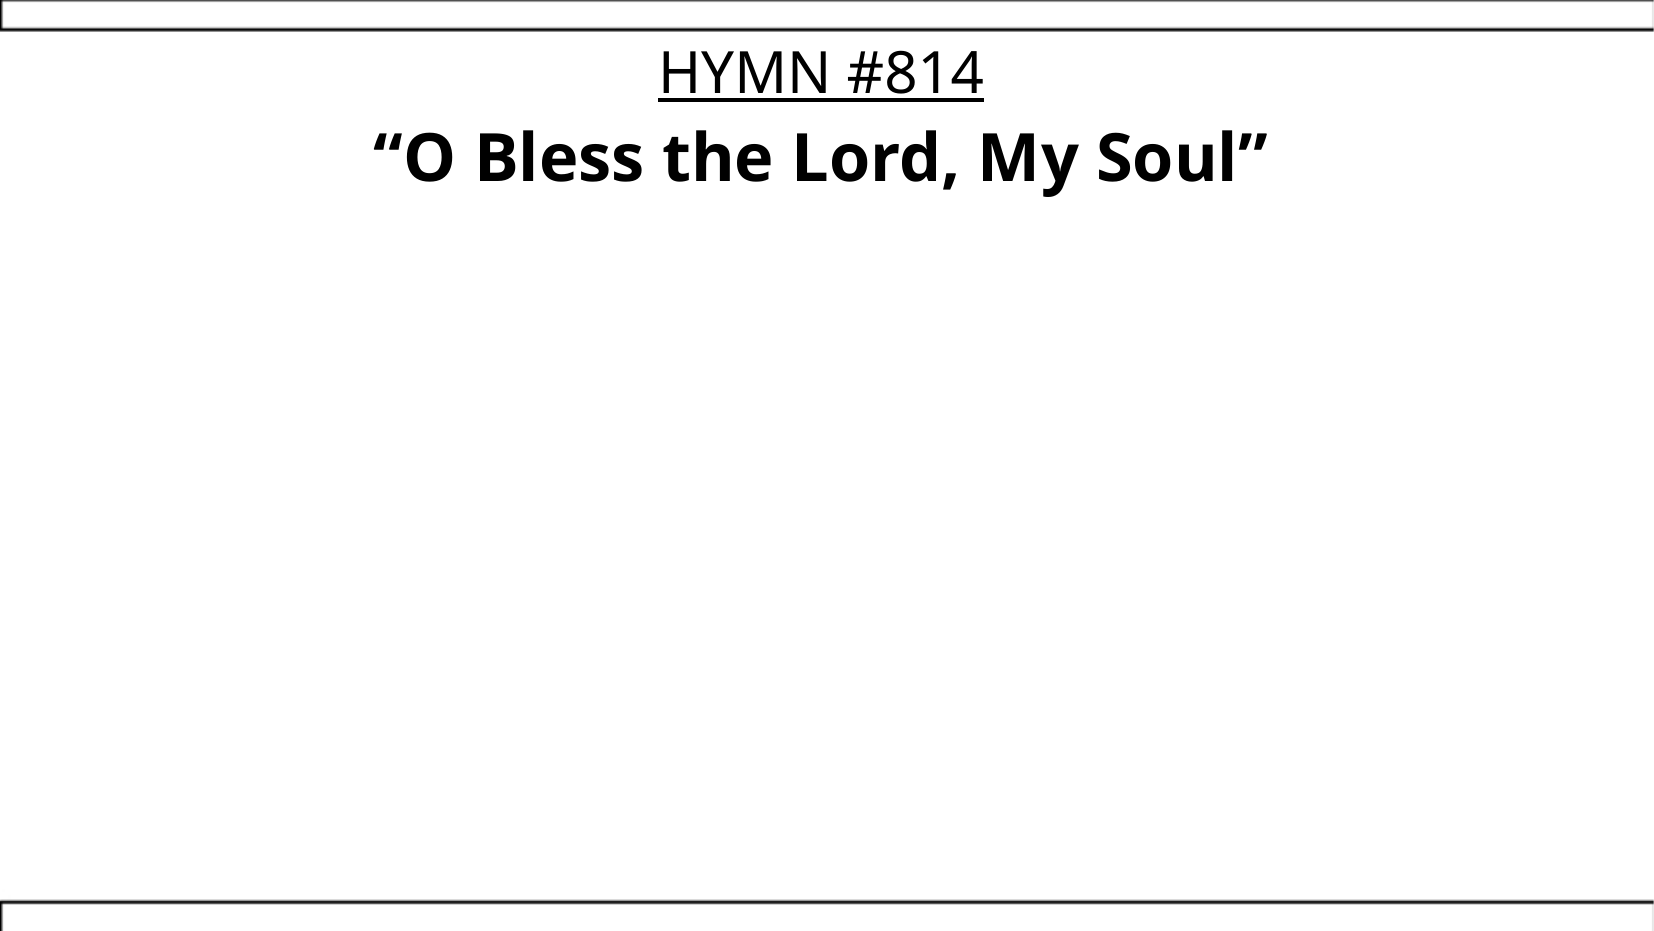

HYMN #814
“O Bless the Lord, My Soul”